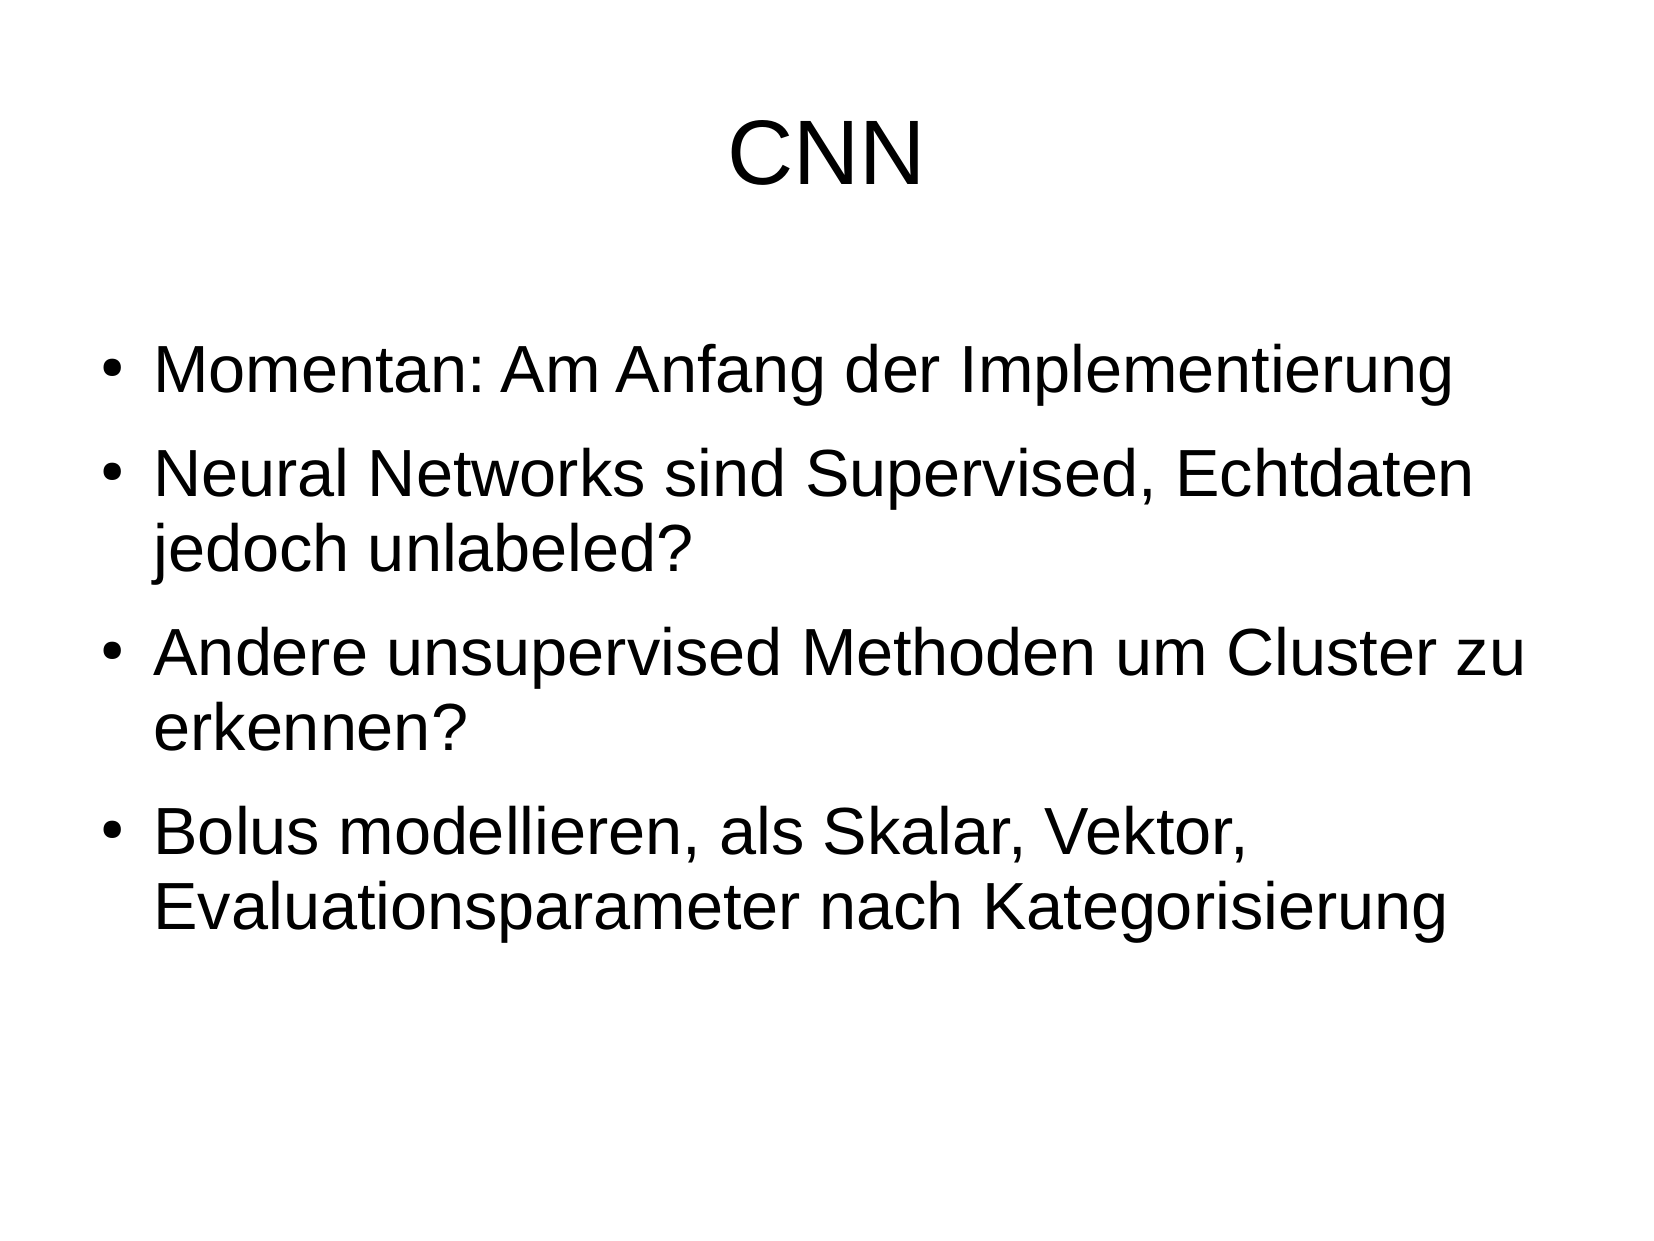

# CNN
Momentan: Am Anfang der Implementierung
Neural Networks sind Supervised, Echtdaten jedoch unlabeled?
Andere unsupervised Methoden um Cluster zu erkennen?
Bolus modellieren, als Skalar, Vektor, Evaluationsparameter nach Kategorisierung